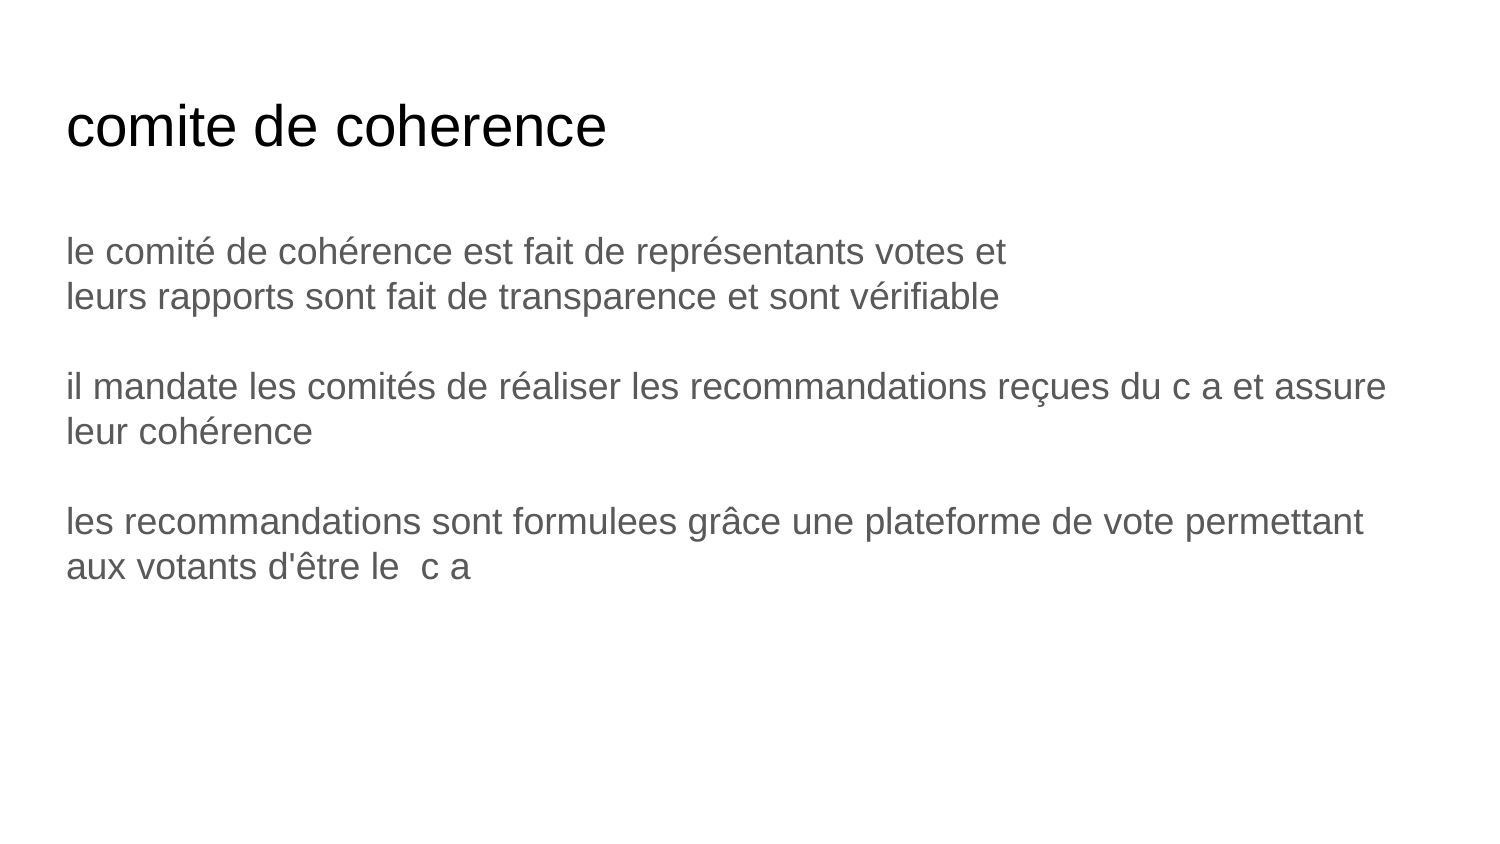

# comite de coherence
le comité de cohérence est fait de représentants votes et
leurs rapports sont fait de transparence et sont vérifiable
il mandate les comités de réaliser les recommandations reçues du c a et assure leur cohérence
les recommandations sont formulees grâce une plateforme de vote permettant aux votants d'être le c a